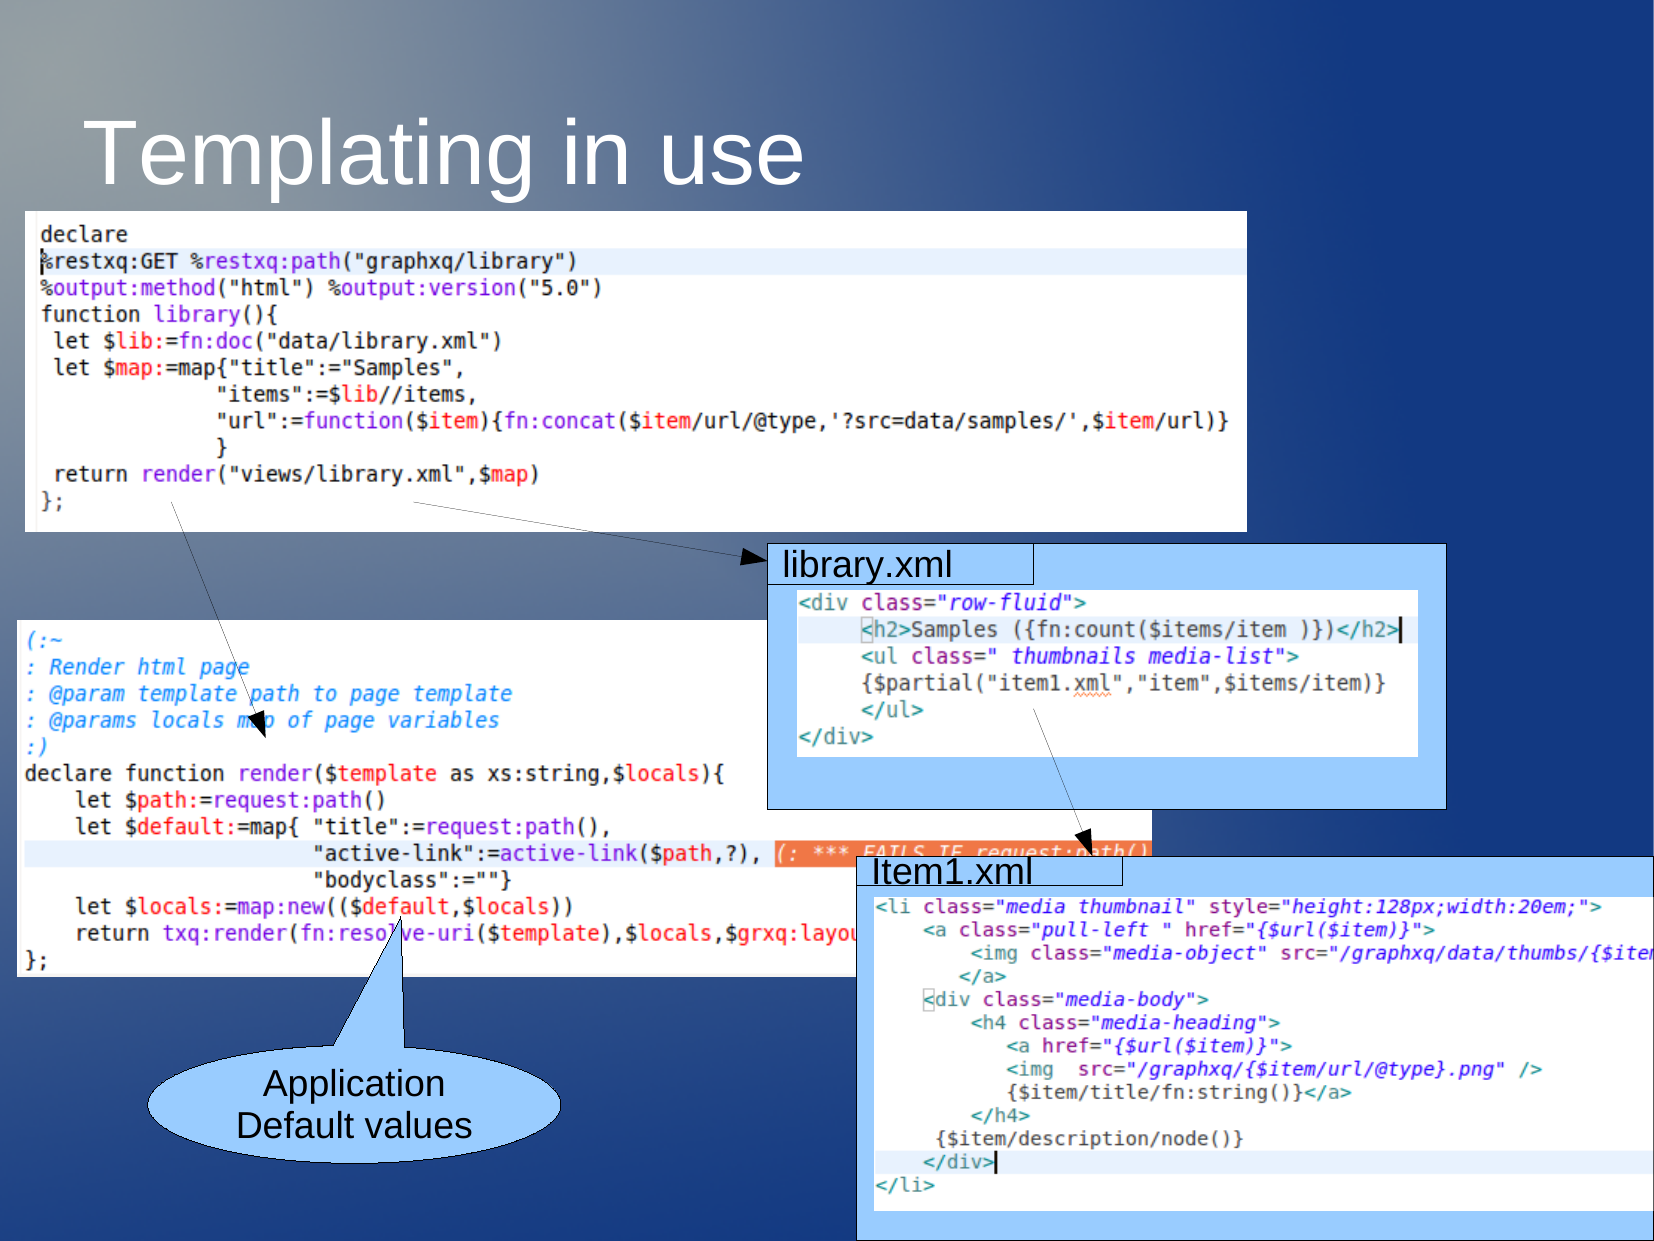

# Templating in use
library.xml
Item1.xml
Application
Default values